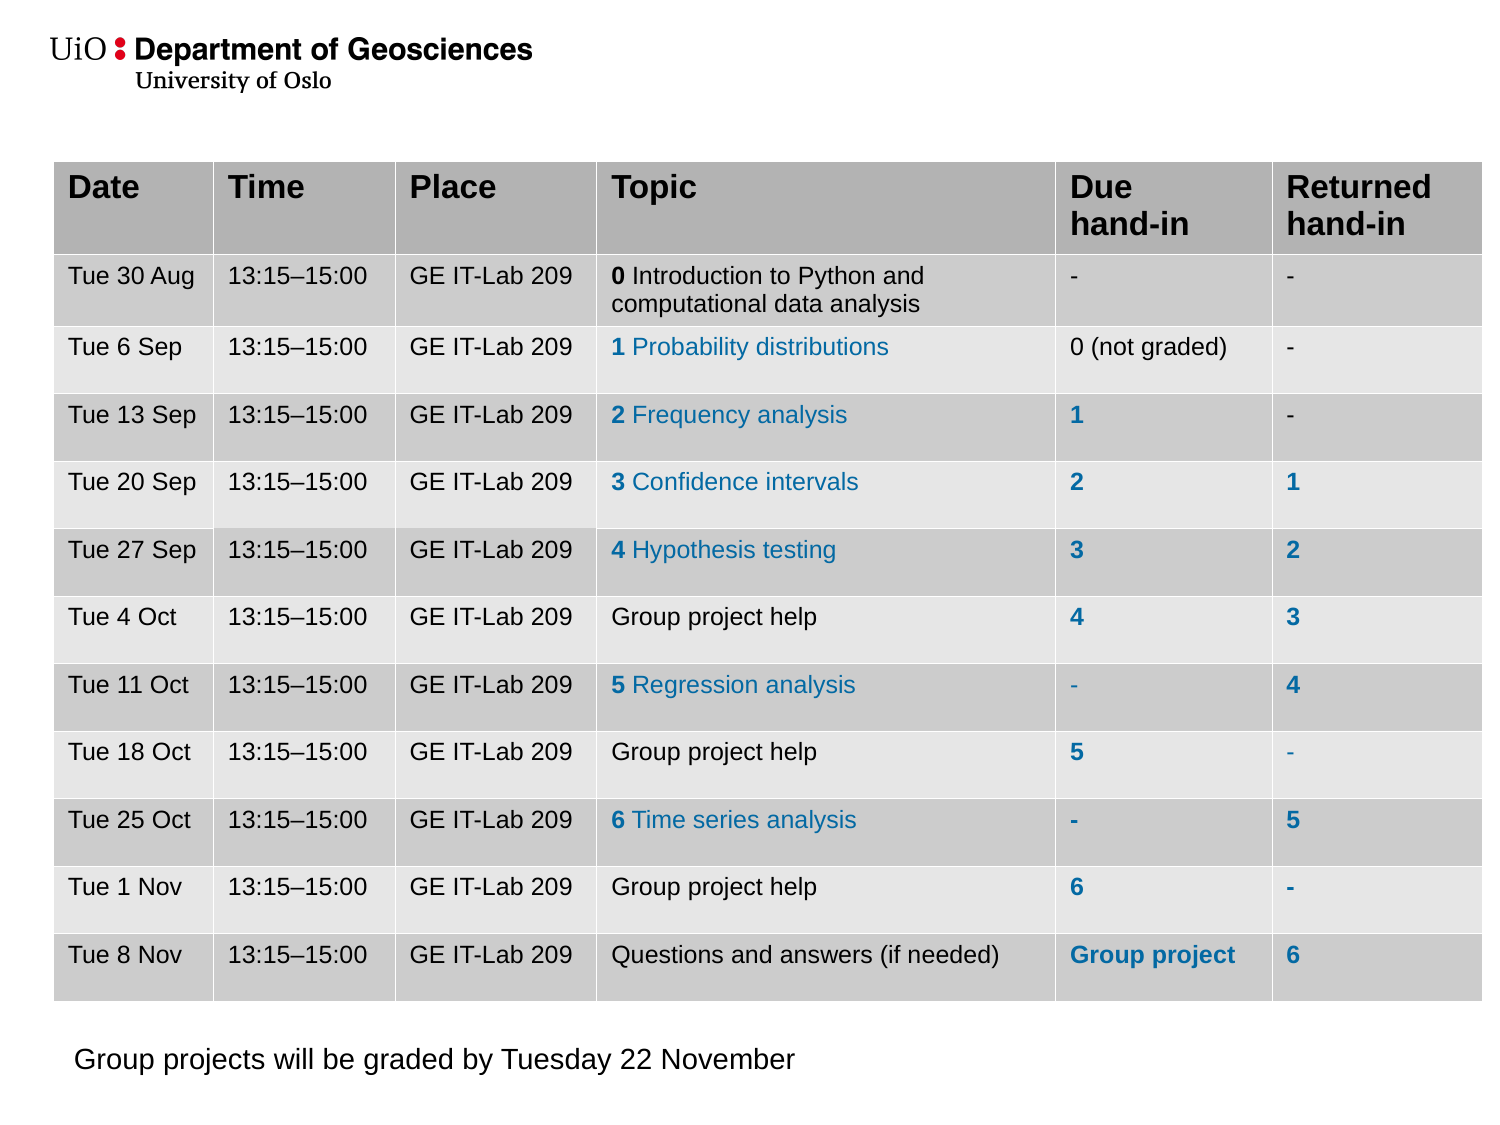

| Date | Time | Place | Topic | Due hand-in | Returned hand-in |
| --- | --- | --- | --- | --- | --- |
| Tue 30 Aug | 13:15–15:00 | GE IT-Lab 209 | 0 Introduction to Python and computational data analysis | - | - |
| Tue 6 Sep | 13:15–15:00 | GE IT-Lab 209 | 1 Probability distributions | 0 (not graded) | - |
| Tue 13 Sep | 13:15–15:00 | GE IT-Lab 209 | 2 Frequency analysis | 1 | - |
| Tue 20 Sep | 13:15–15:00 | GE IT-Lab 209 | 3 Confidence intervals | 2 | 1 |
| Tue 27 Sep | 13:15–15:00 | GE IT-Lab 209 | 4 Hypothesis testing | 3 | 2 |
| Tue 4 Oct | 13:15–15:00 | GE IT-Lab 209 | Group project help | 4 | 3 |
| Tue 11 Oct | 13:15–15:00 | GE IT-Lab 209 | 5 Regression analysis | - | 4 |
| Tue 18 Oct | 13:15–15:00 | GE IT-Lab 209 | Group project help | 5 | - |
| Tue 25 Oct | 13:15–15:00 | GE IT-Lab 209 | 6 Time series analysis | - | 5 |
| Tue 1 Nov | 13:15–15:00 | GE IT-Lab 209 | Group project help | 6 | - |
| Tue 8 Nov | 13:15–15:00 | GE IT-Lab 209 | Questions and answers (if needed) | Group project | 6 |
Group projects will be graded by Tuesday 22 November